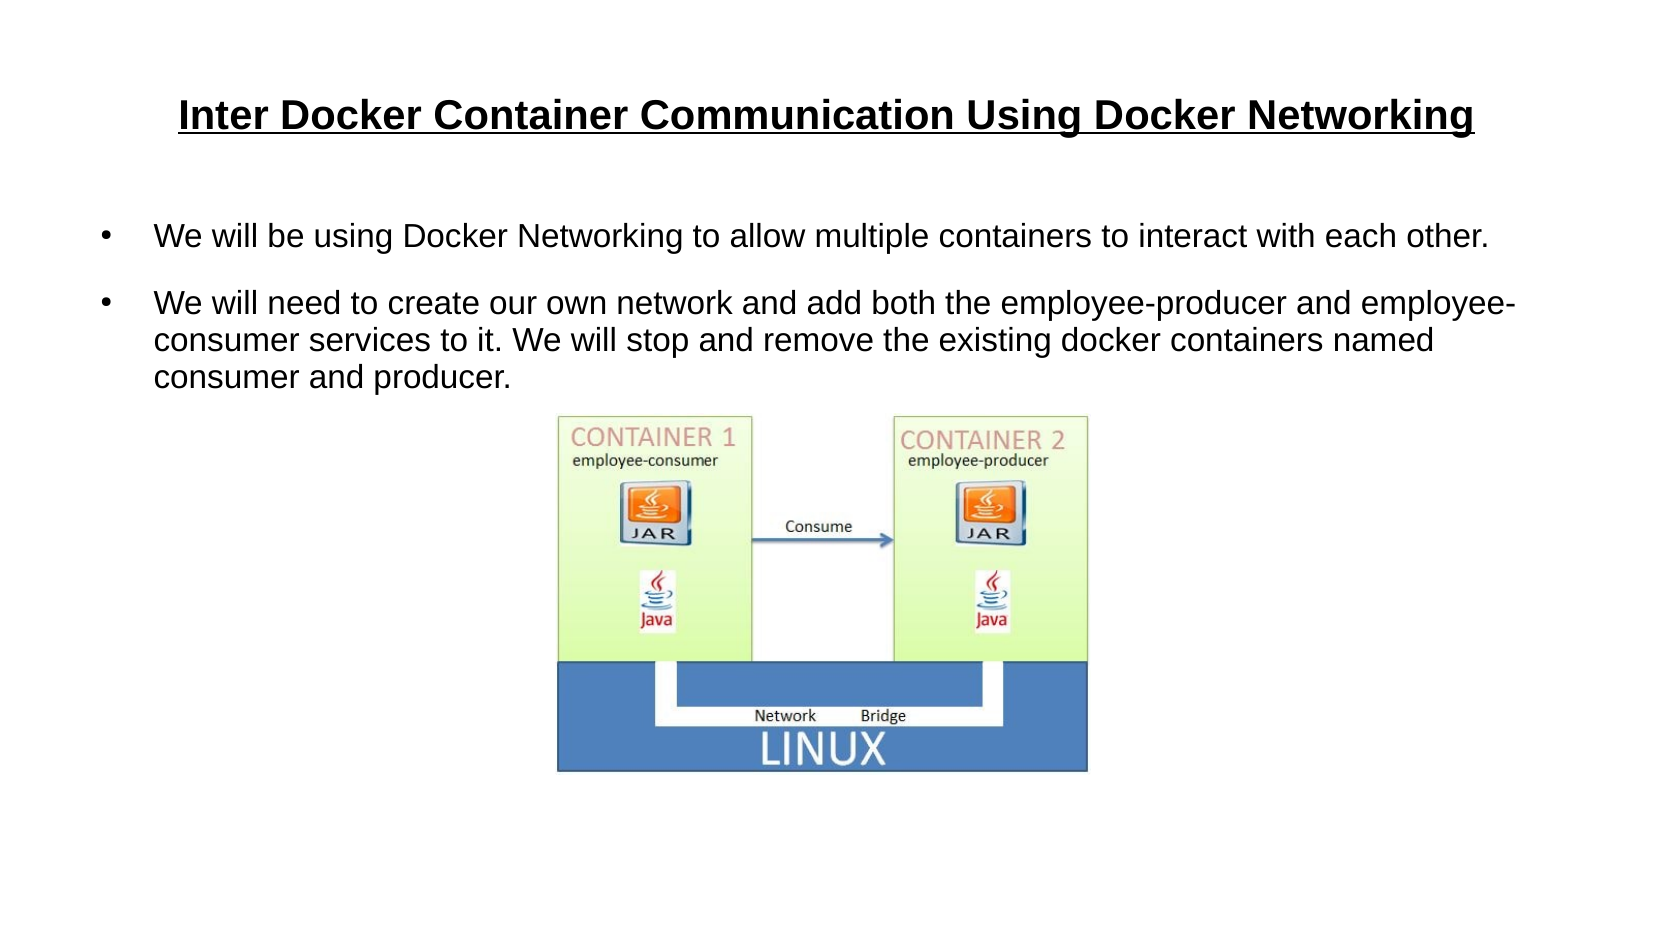

# Inter Docker Container Communication Using Docker Networking
We will be using Docker Networking to allow multiple containers to interact with each other.
We will need to create our own network and add both the employee-producer and employee-consumer services to it. We will stop and remove the existing docker containers named consumer and producer.